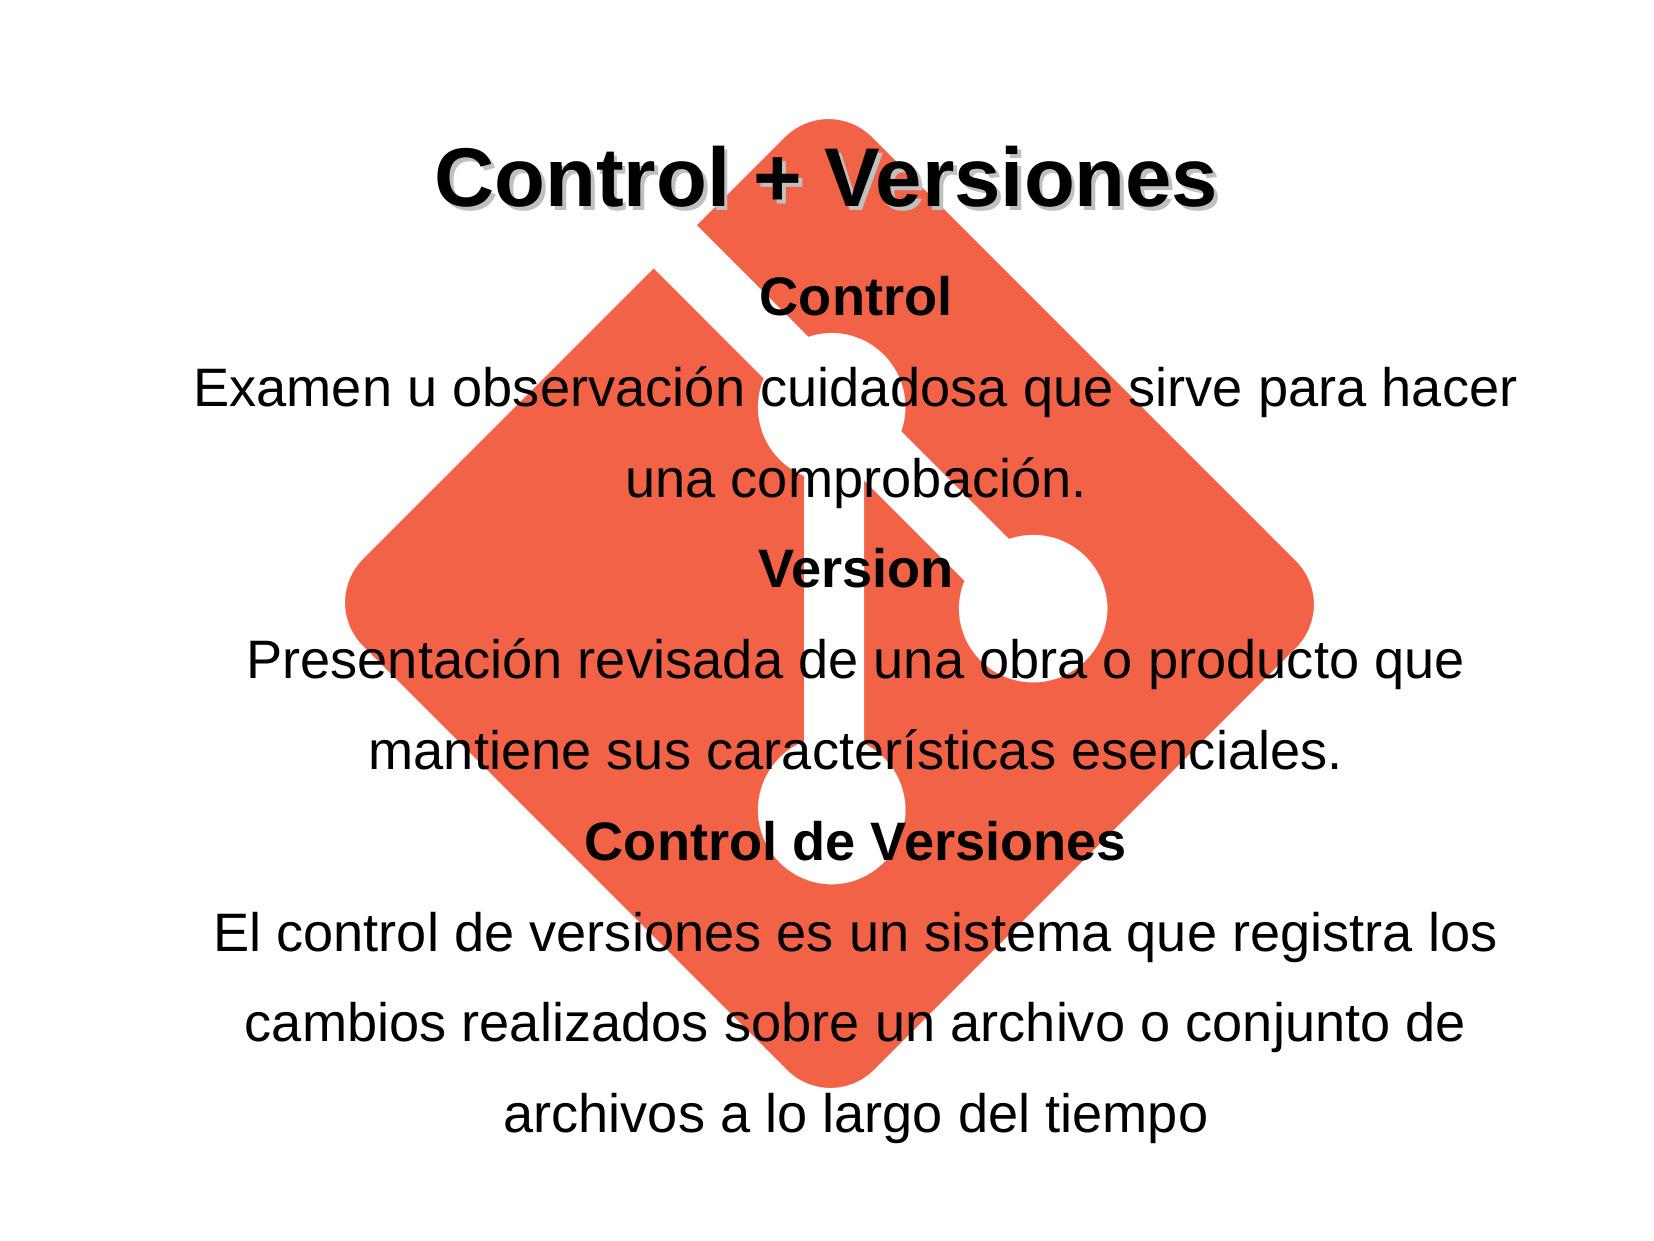

Control + Versiones
Control
Examen u observación cuidadosa que sirve para hacer una comprobación.
Version
Presentación revisada de una obra o producto que mantiene sus características esenciales.
Control de Versiones
El control de versiones es un sistema que registra los cambios realizados sobre un archivo o conjunto de archivos a lo largo del tiempo